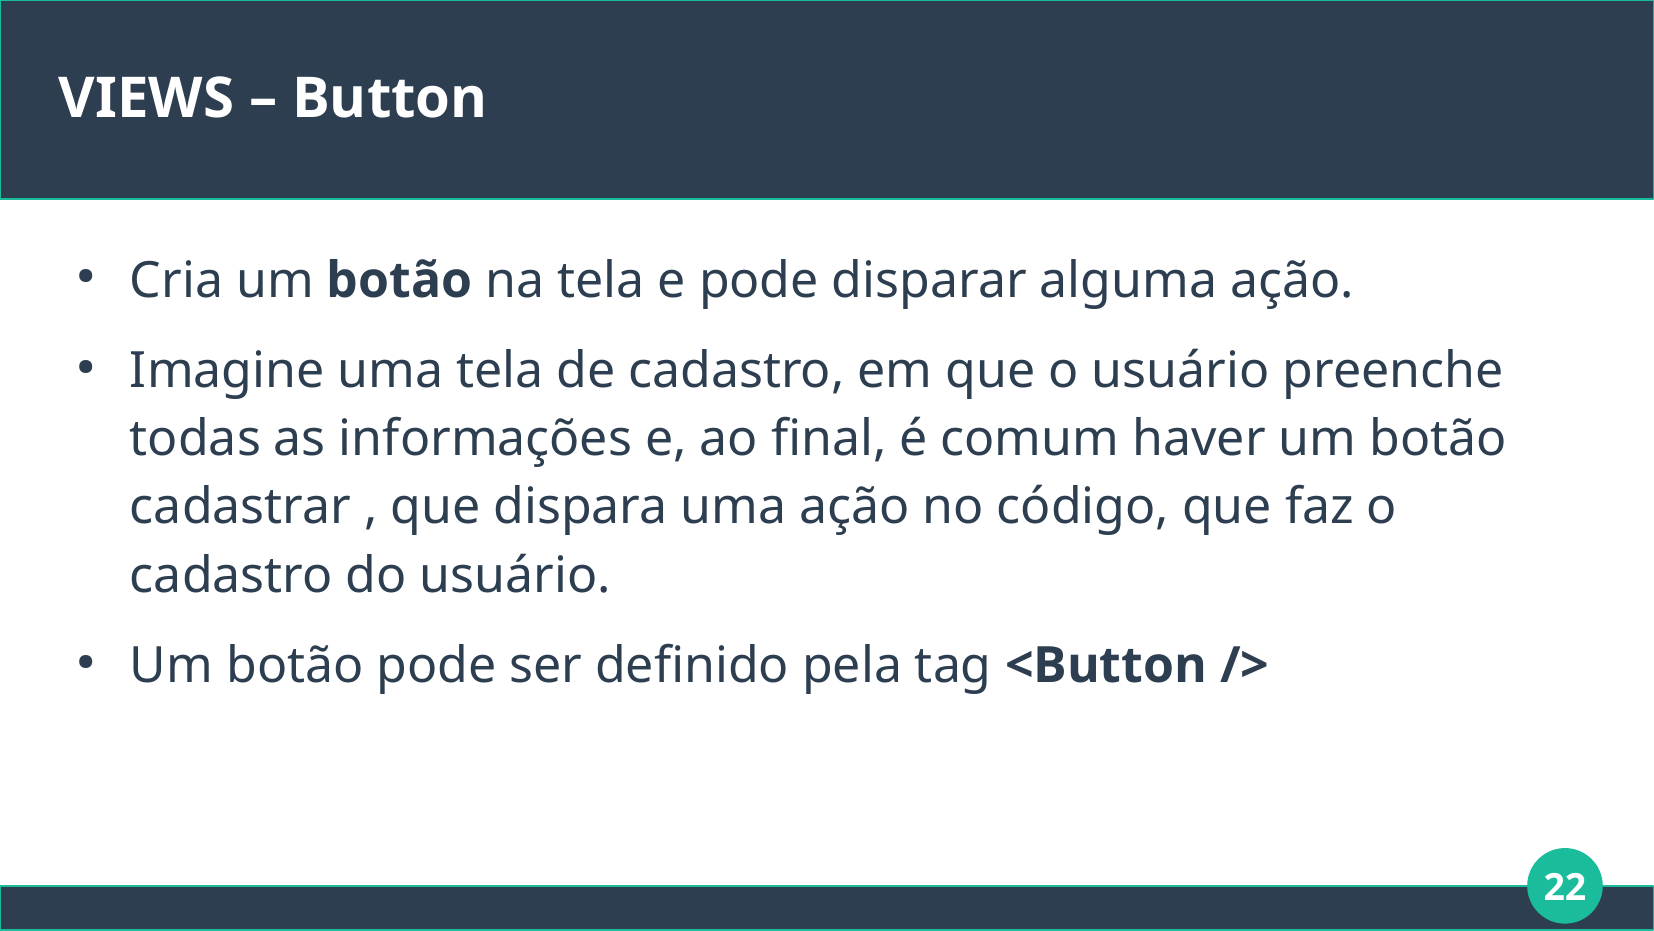

# VIEWS – Button
Cria um botão na tela e pode disparar alguma ação.
Imagine uma tela de cadastro, em que o usuário preenche todas as informações e, ao final, é comum haver um botão cadastrar , que dispara uma ação no código, que faz o cadastro do usuário.
Um botão pode ser definido pela tag <Button />
22